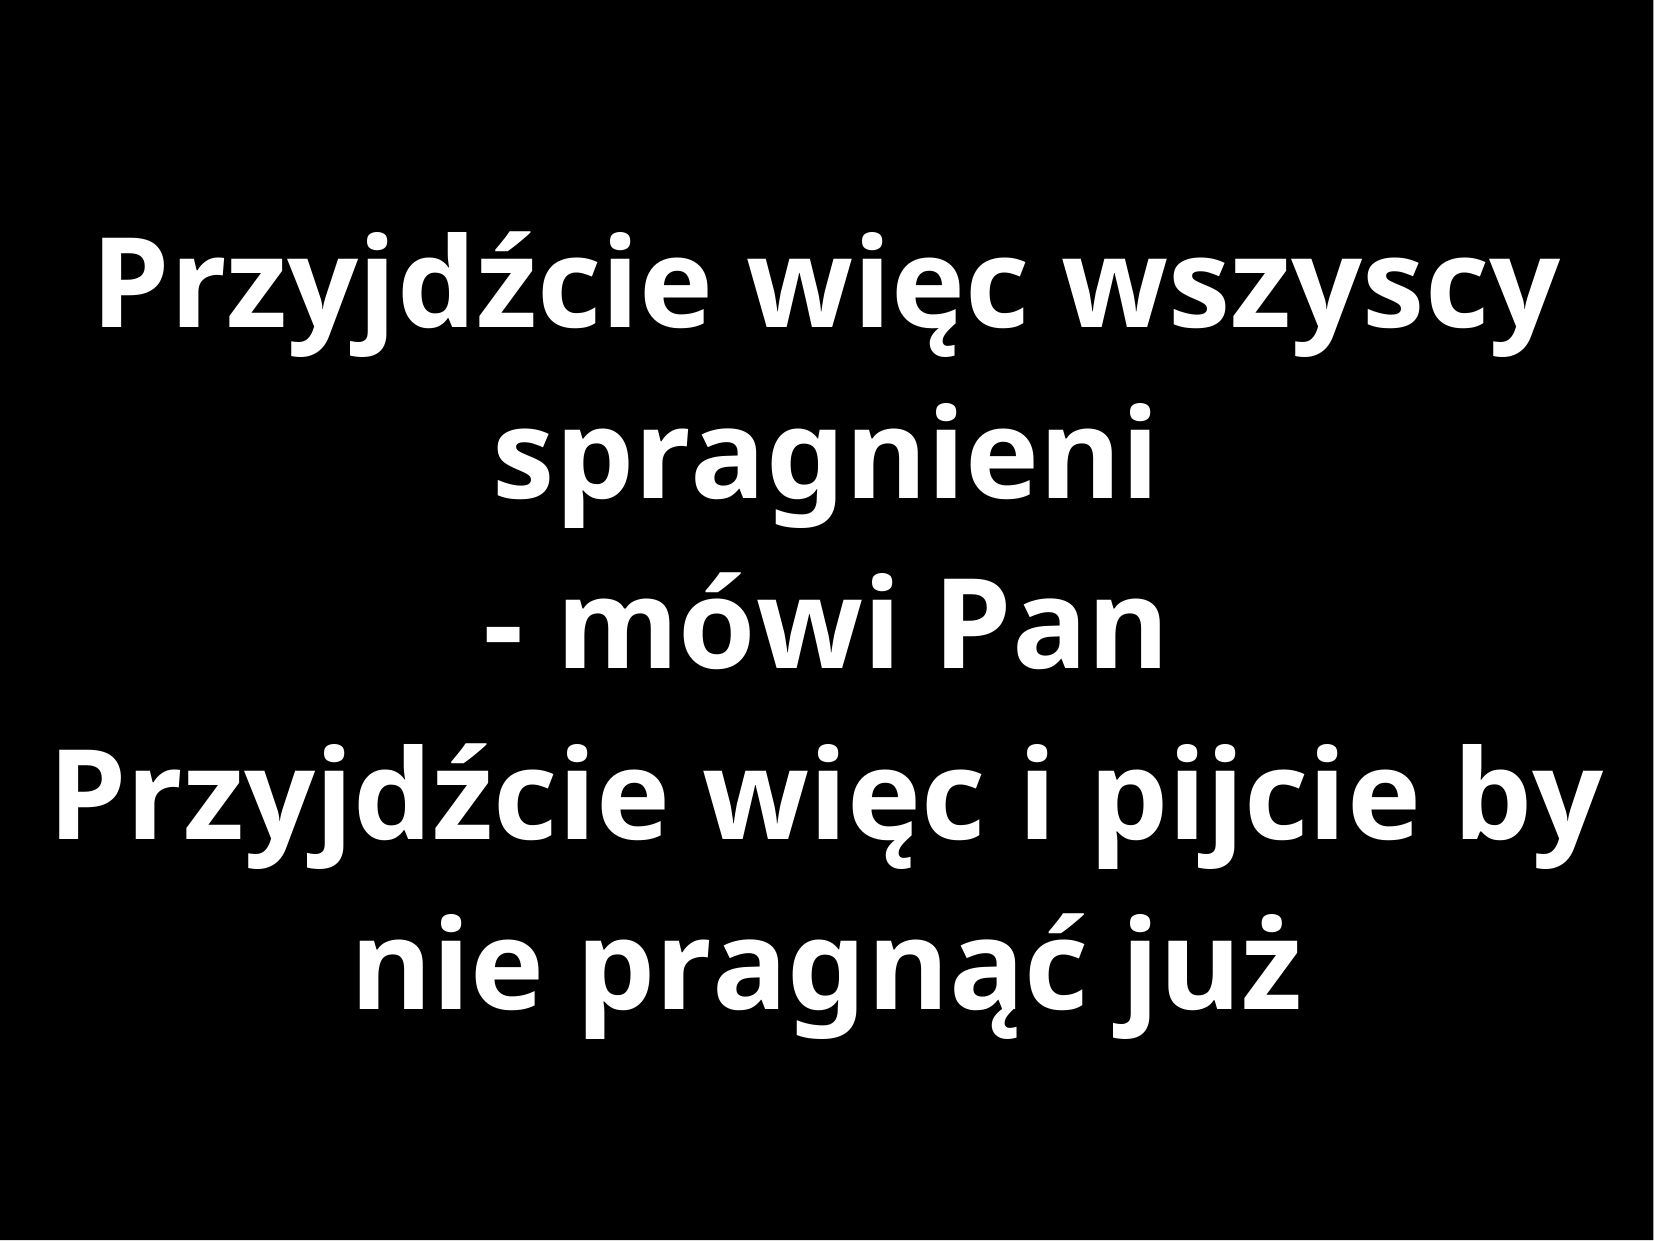

# Przyjdźcie więc wszyscy spragnieni - mówi Pan Przyjdźcie więc i pijcie by nie pragnąć już